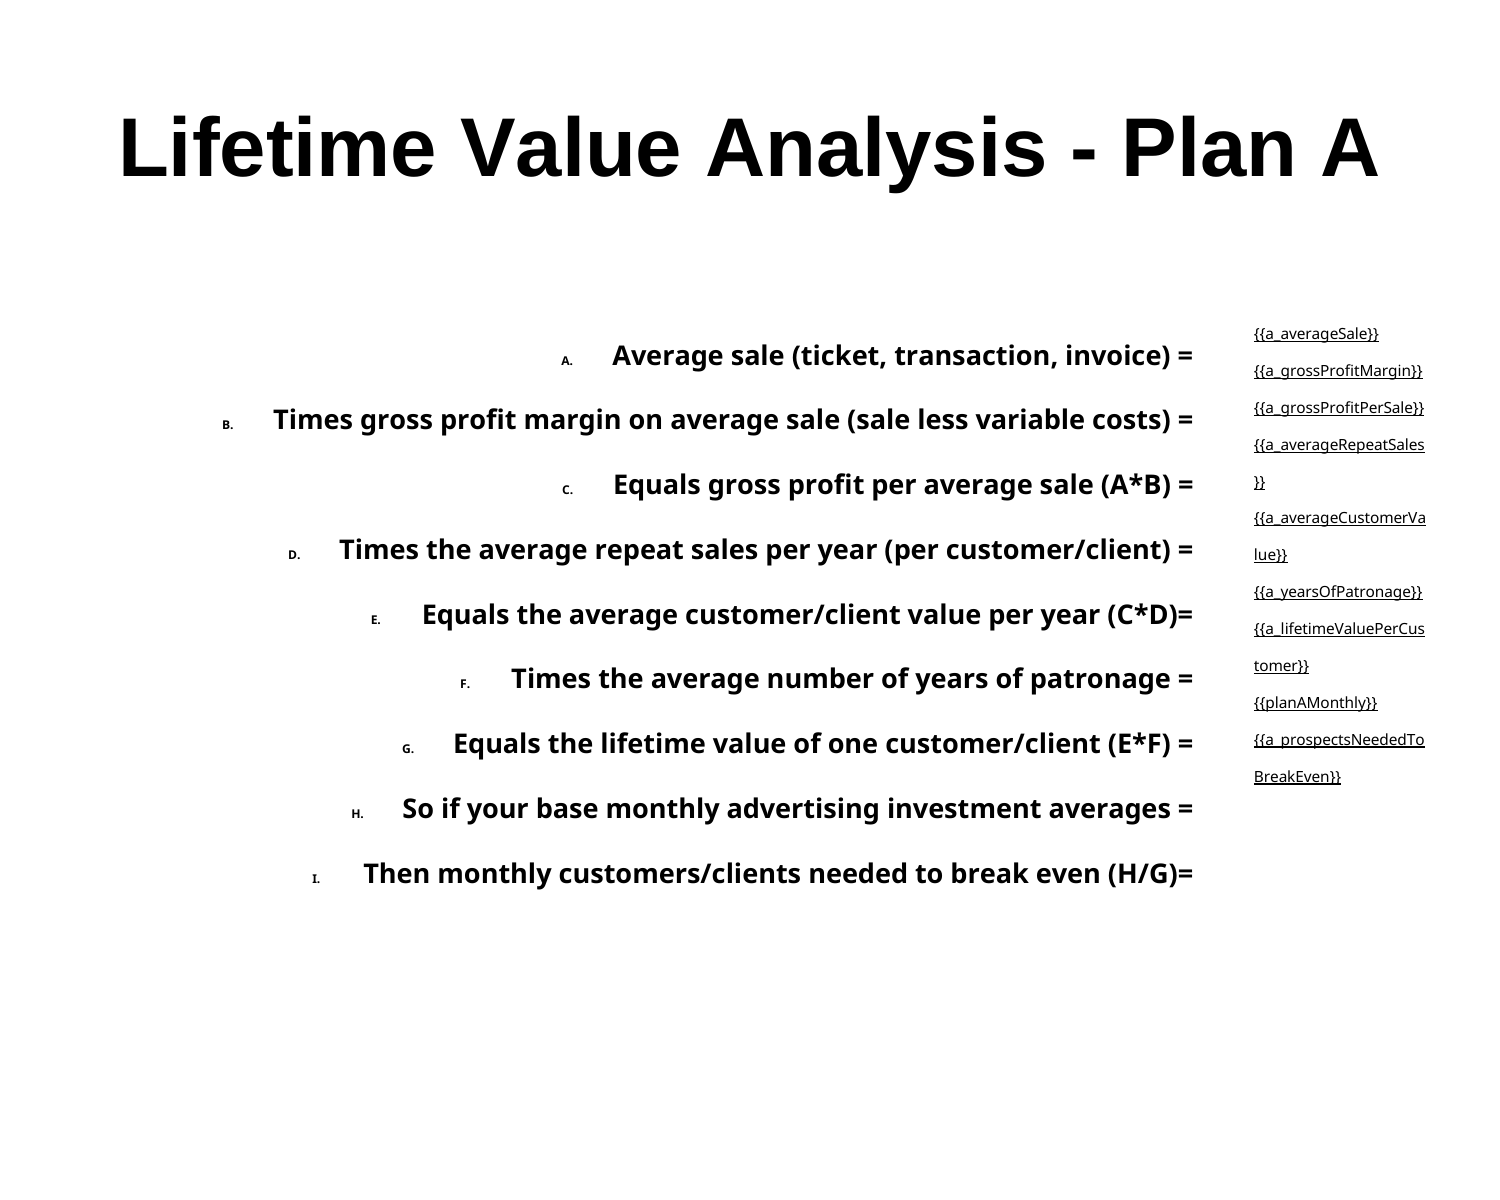

# Lifetime Value Analysis - Plan A
Average sale (ticket, transaction, invoice) =
Times gross profit margin on average sale (sale less variable costs) =
Equals gross profit per average sale (A*B) =
Times the average repeat sales per year (per customer/client) =
Equals the average customer/client value per year (C*D)=
Times the average number of years of patronage =
Equals the lifetime value of one customer/client (E*F) =
So if your base monthly advertising investment averages =
Then monthly customers/clients needed to break even (H/G)=
{{a_averageSale}}
{{a_grossProfitMargin}}
{{a_grossProfitPerSale}}
{{a_averageRepeatSales}}
{{a_averageCustomerValue}}
{{a_yearsOfPatronage}}
{{a_lifetimeValuePerCustomer}}
{{planAMonthly}}
{{a_prospectsNeededToBreakEven}}